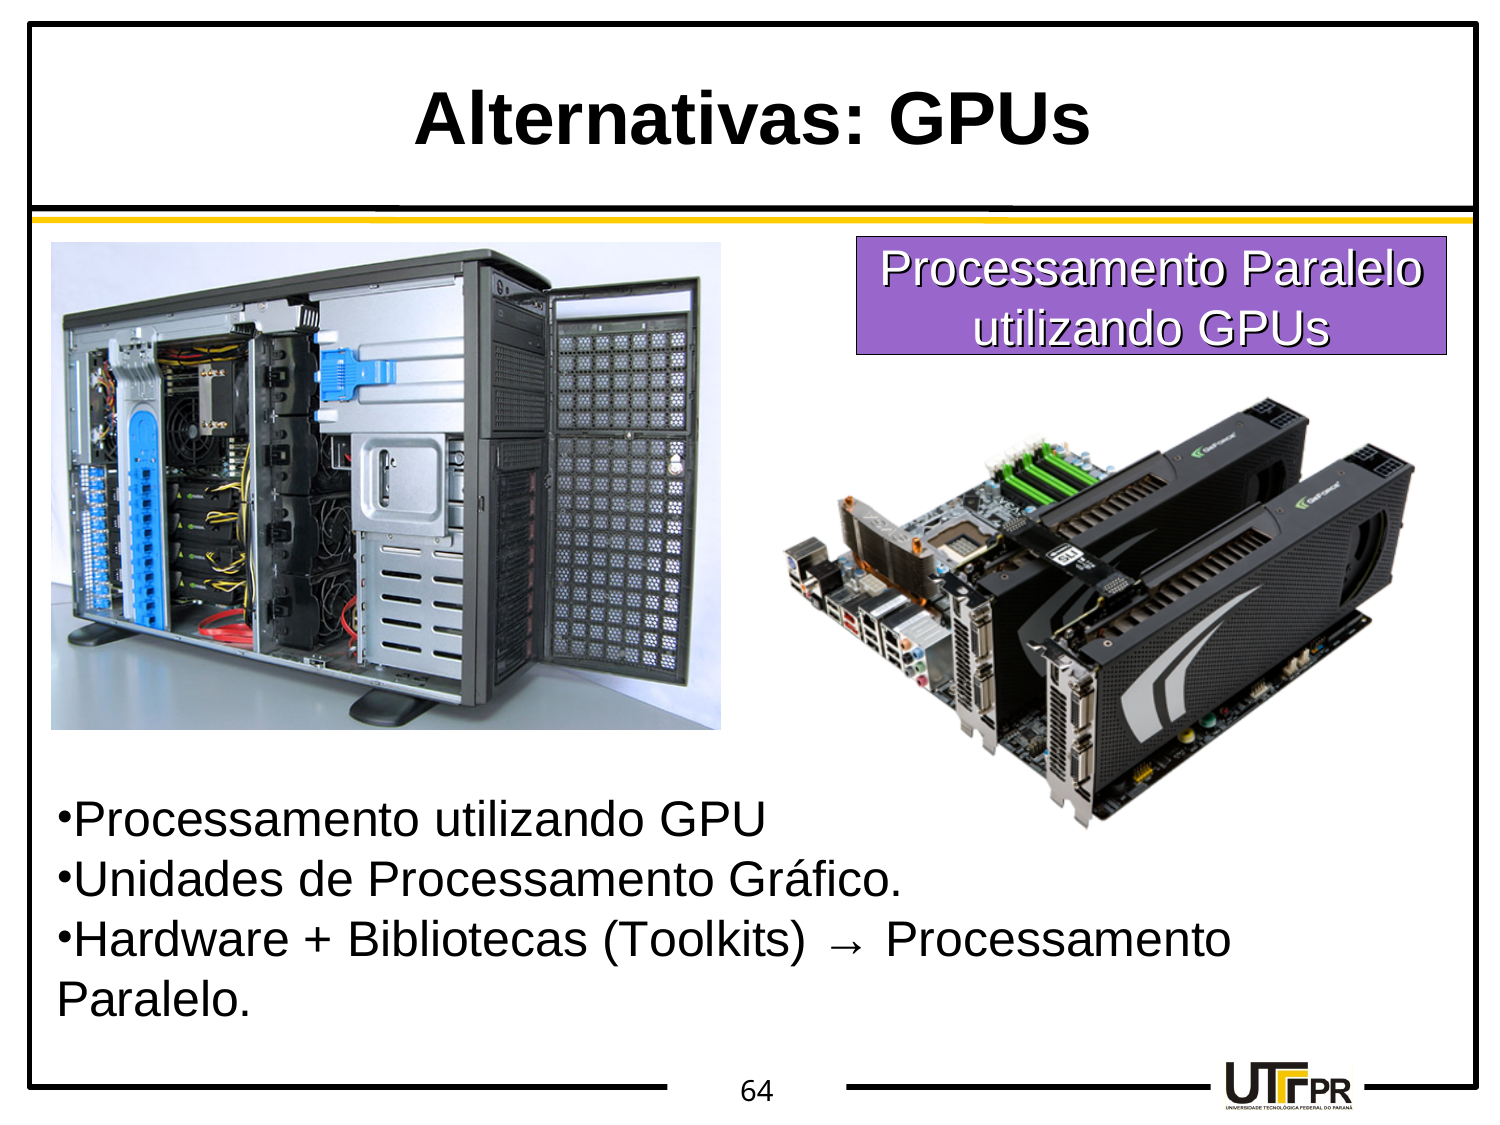

# Alternativas: GPUs
Processamento Paralelo
utilizando GPUs
Processamento utilizando GPU
Unidades de Processamento Gráfico.
Hardware + Bibliotecas (Toolkits) → Processamento Paralelo.